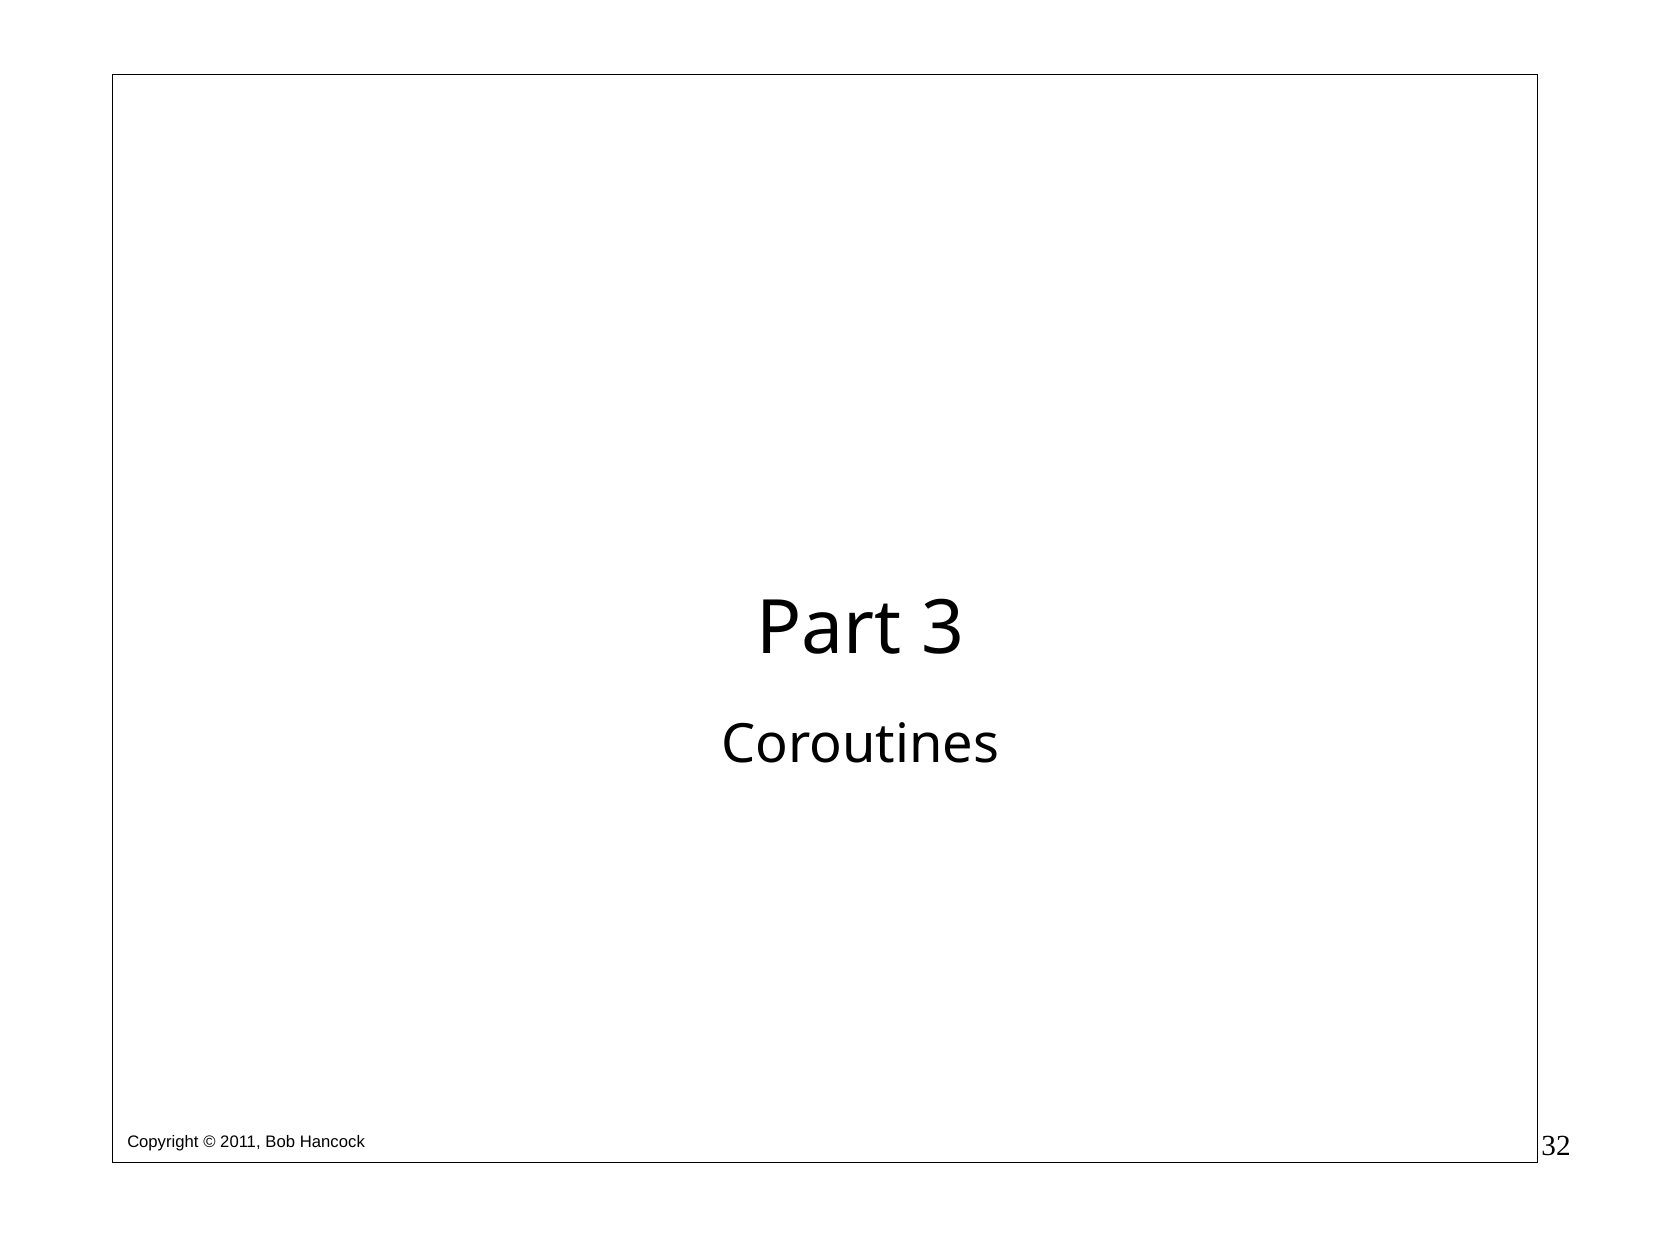

#
Part 3
Coroutines
Copyright © 2011, Bob Hancock
32